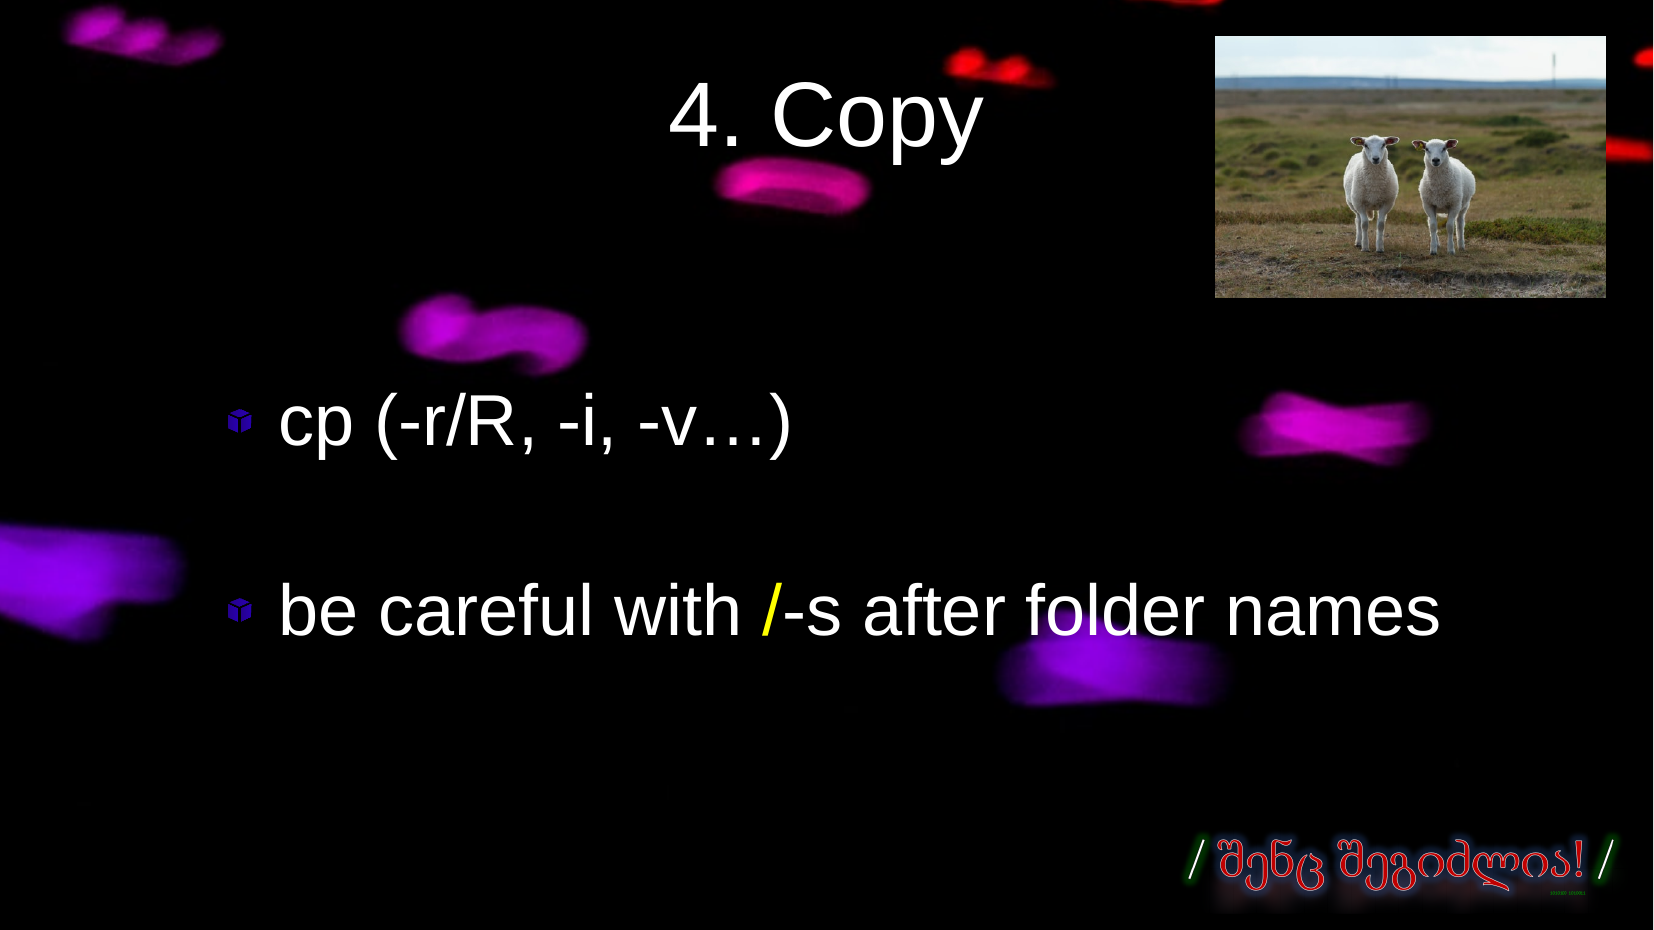

# 4. Copy
cp (-r/R, -i, -v…)
be careful with /-s after folder names